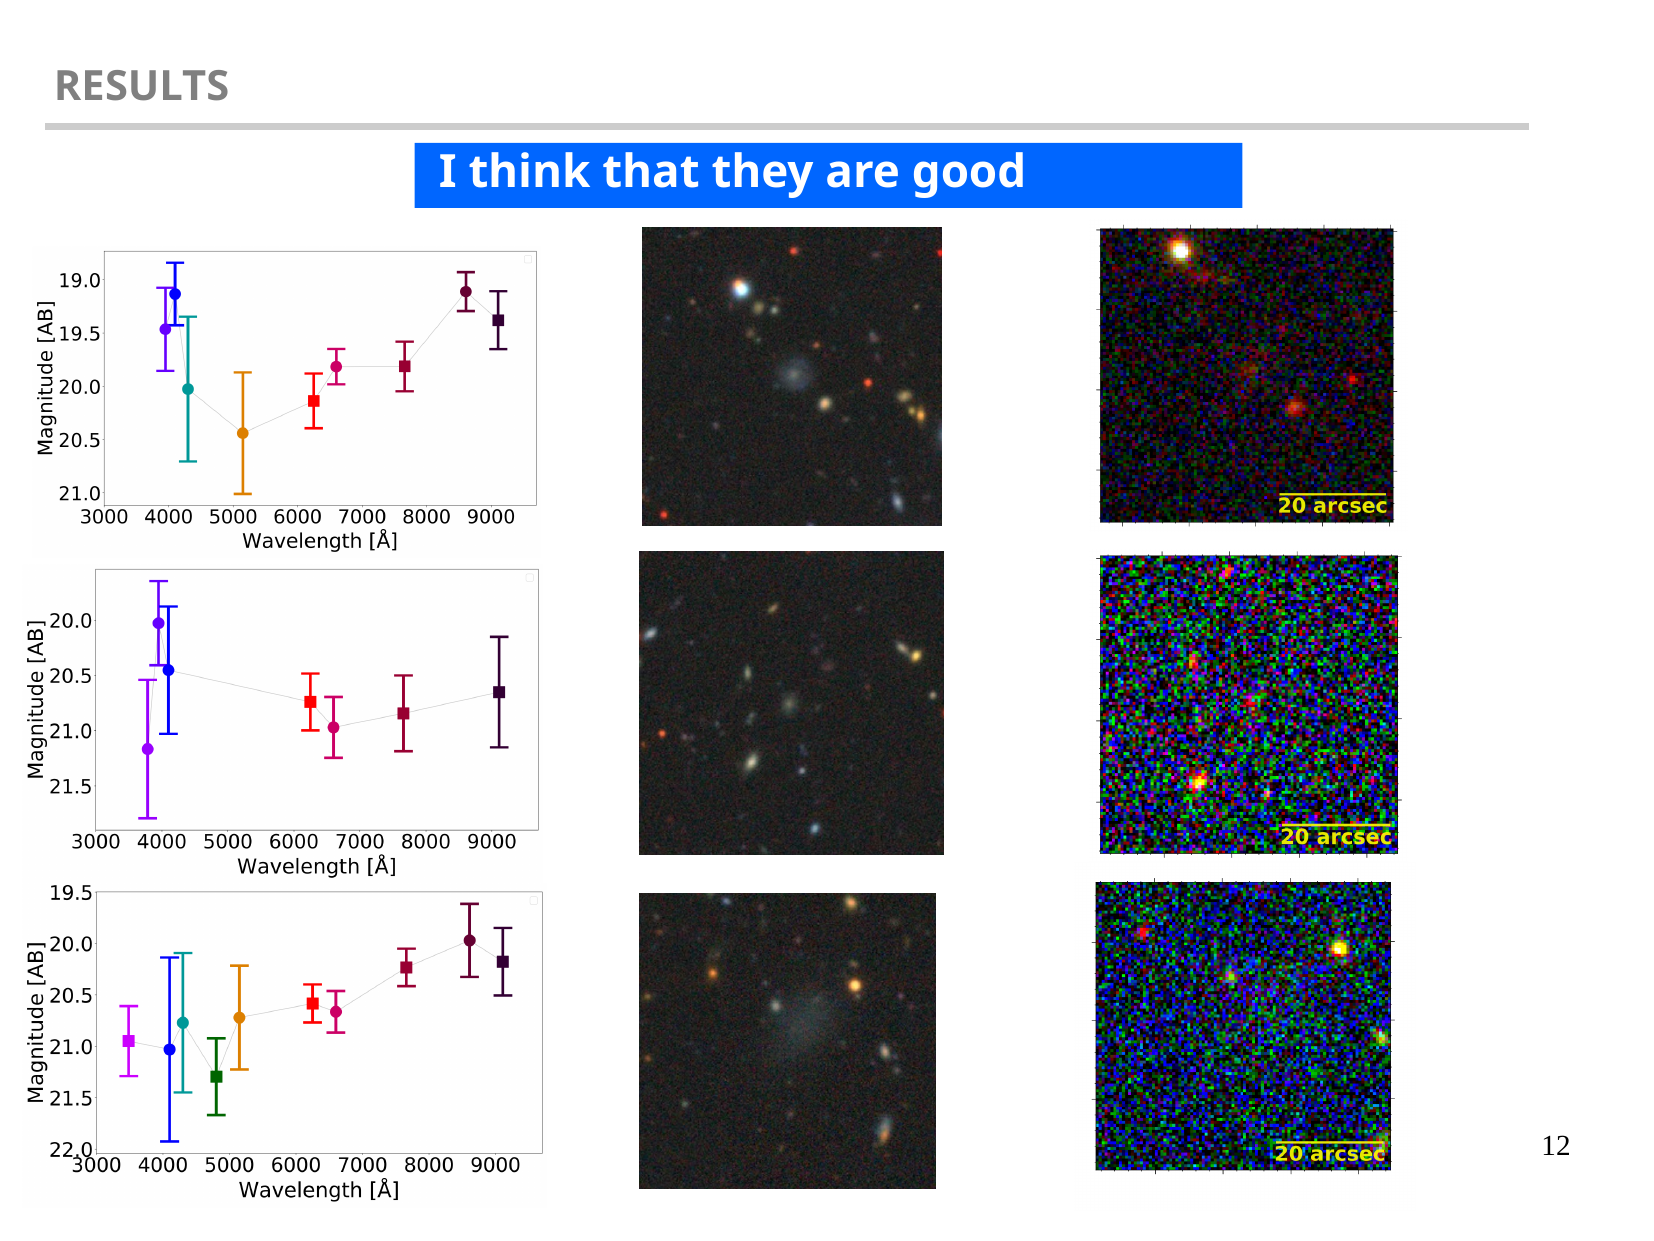

RESULTS
I think that they are good candidates
12